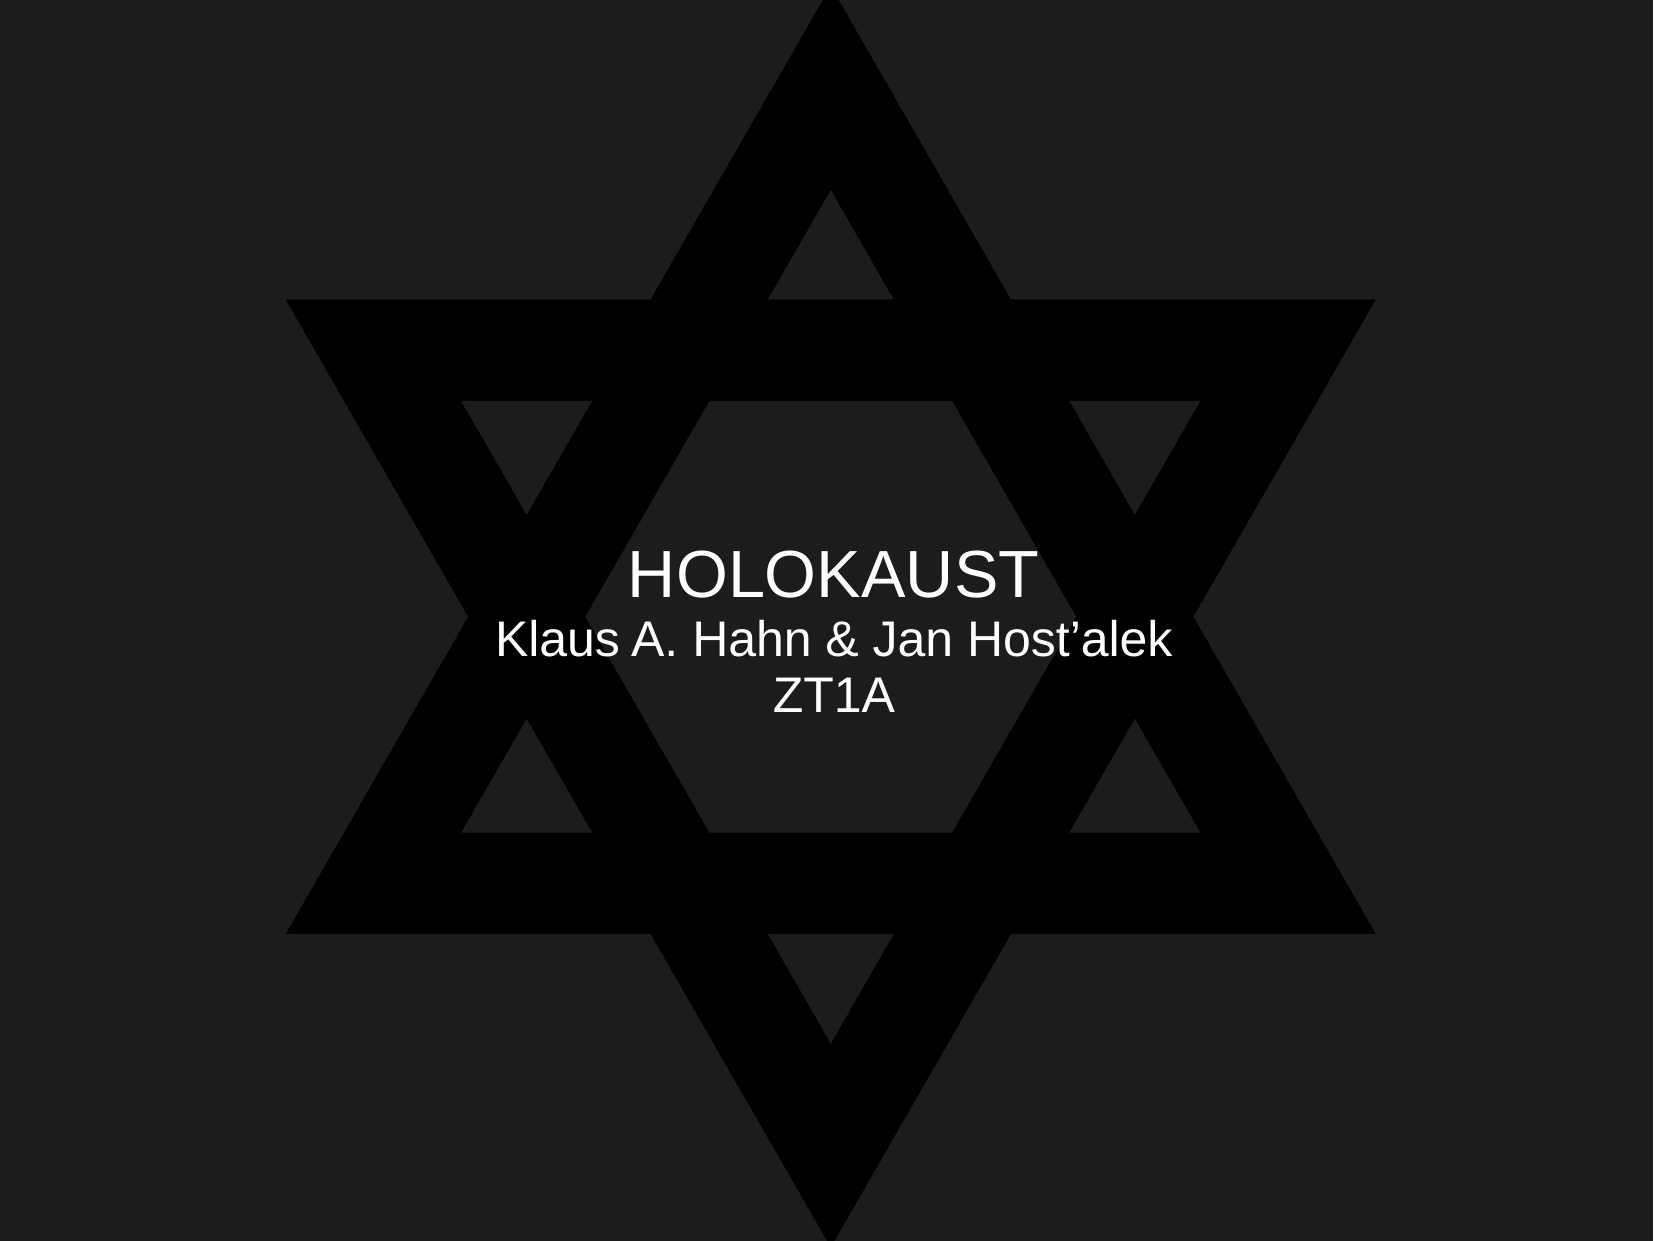

# HOLOKAUST
Klaus A. Hahn & Jan Host’alek
ZT1A